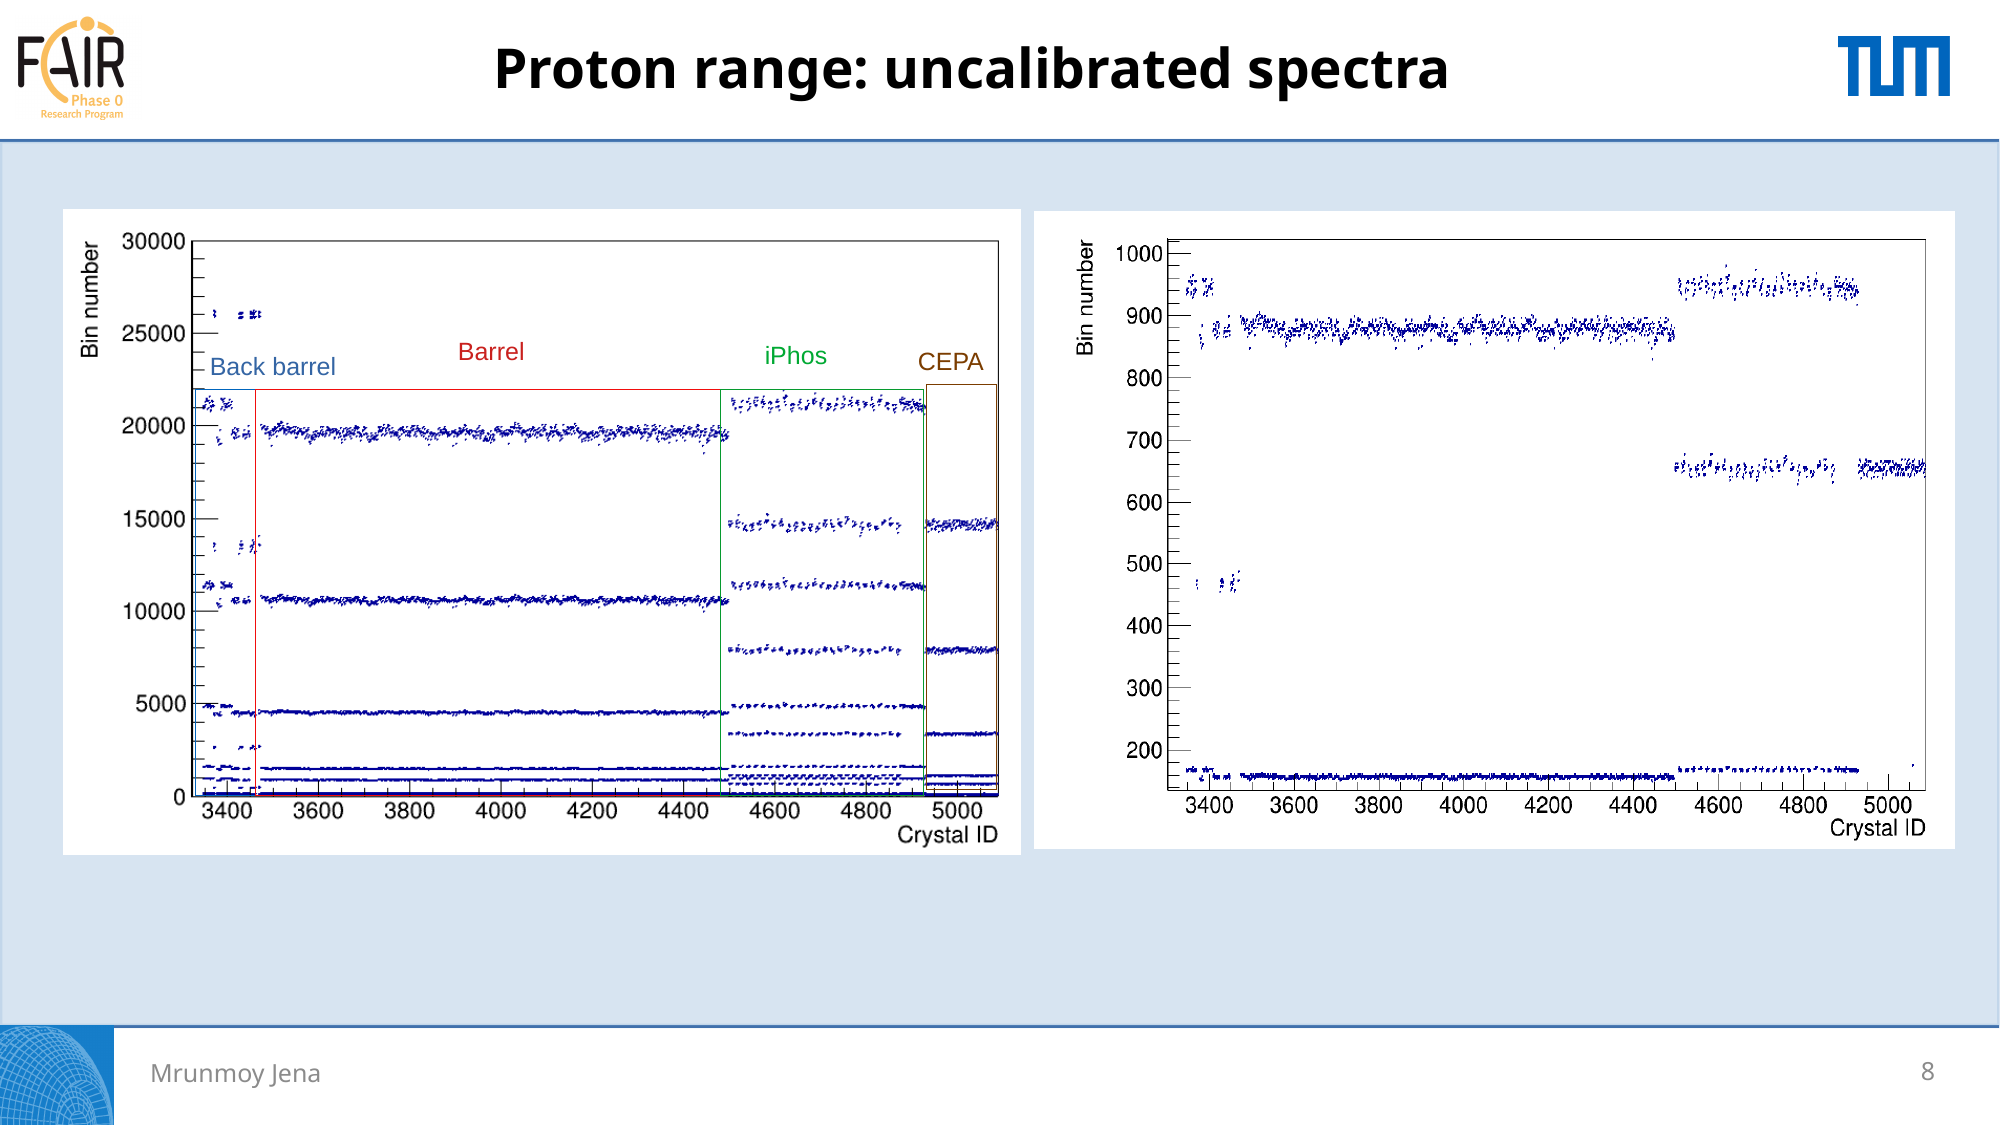

# Proton range: uncalibrated spectra
Barrel
iPhos
CEPA
Back barrel
8